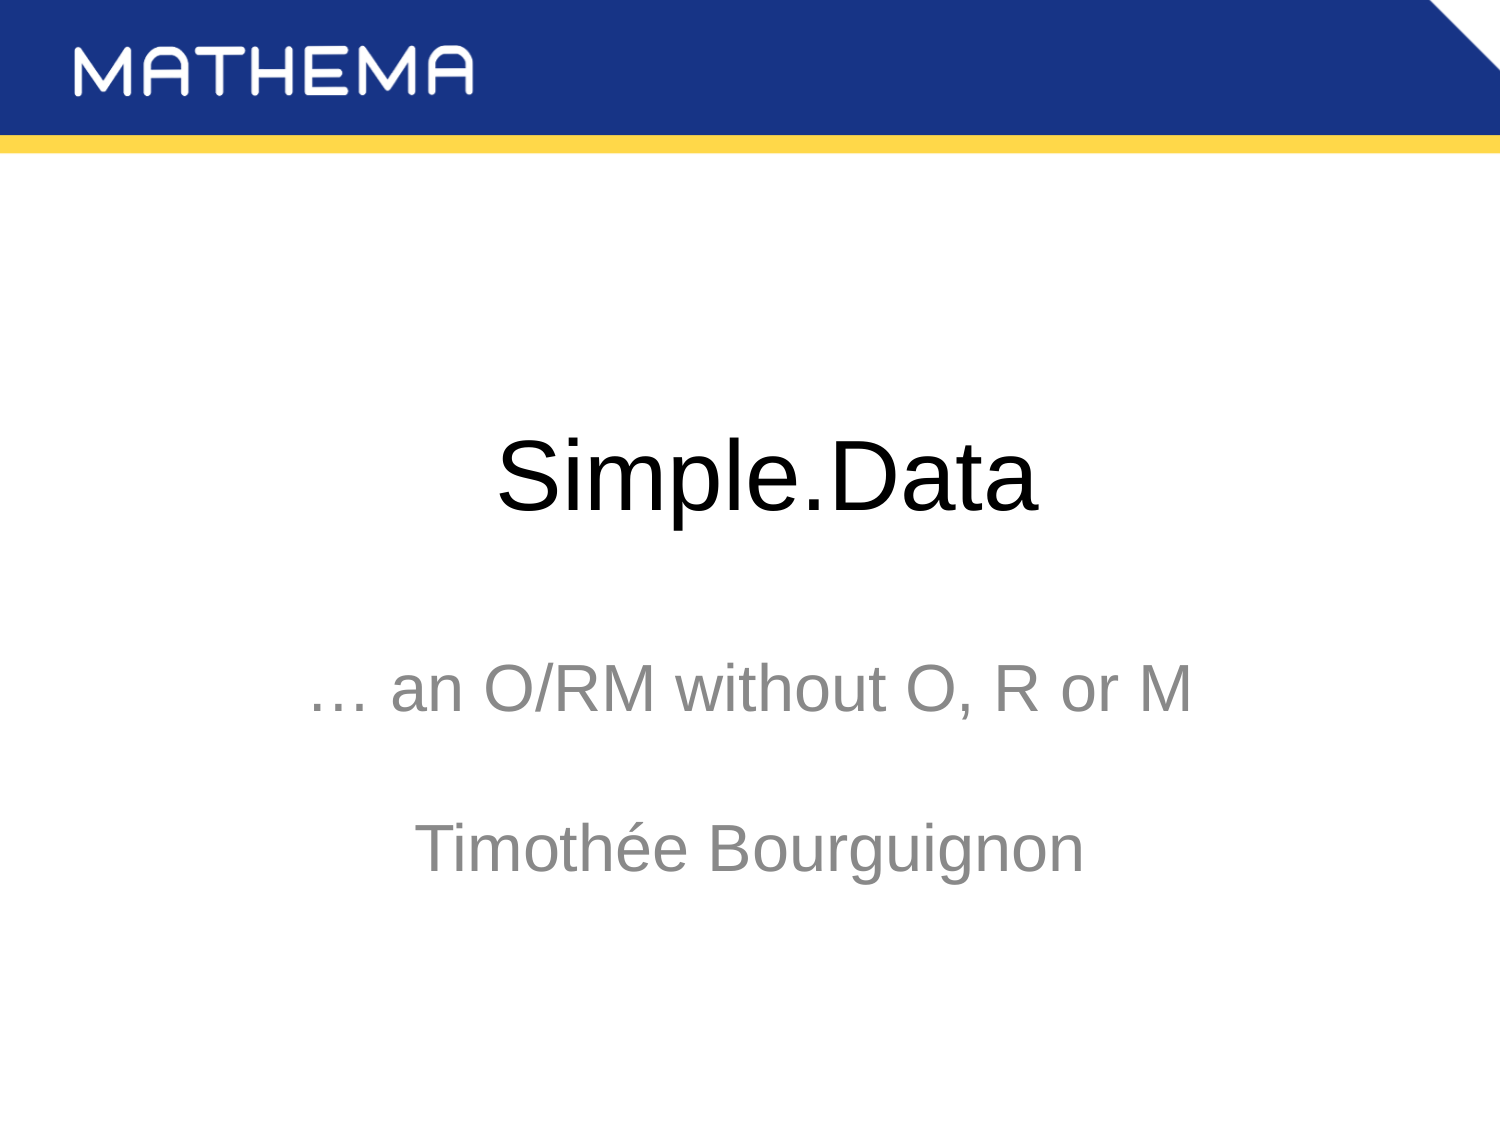

# Simple.Data
… an O/RM without O, R or M
Timothée Bourguignon